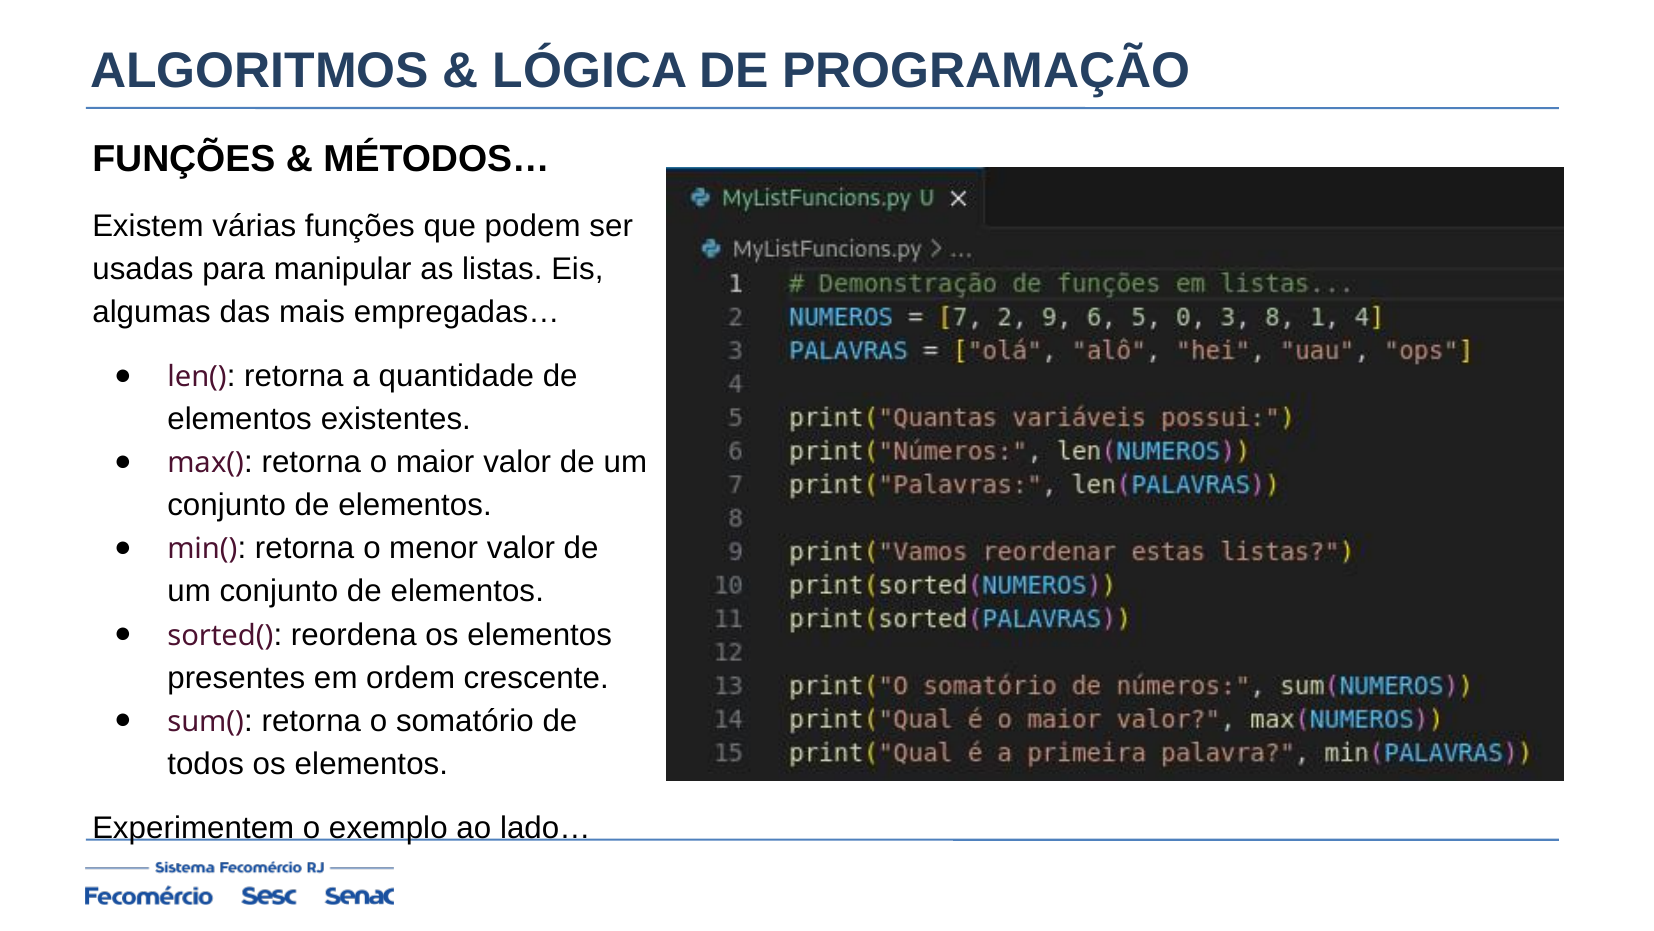

ALGORITMOS & LÓGICA DE PROGRAMAÇÃO
FUNÇÕES & MÉTODOS…
Existem várias funções que podem ser usadas para manipular as listas. Eis, algumas das mais empregadas…
len(): retorna a quantidade de elementos existentes.
max(): retorna o maior valor de um conjunto de elementos.
min(): retorna o menor valor de um conjunto de elementos.
sorted(): reordena os elementos presentes em ordem crescente.
sum(): retorna o somatório de todos os elementos.
Experimentem o exemplo ao lado…